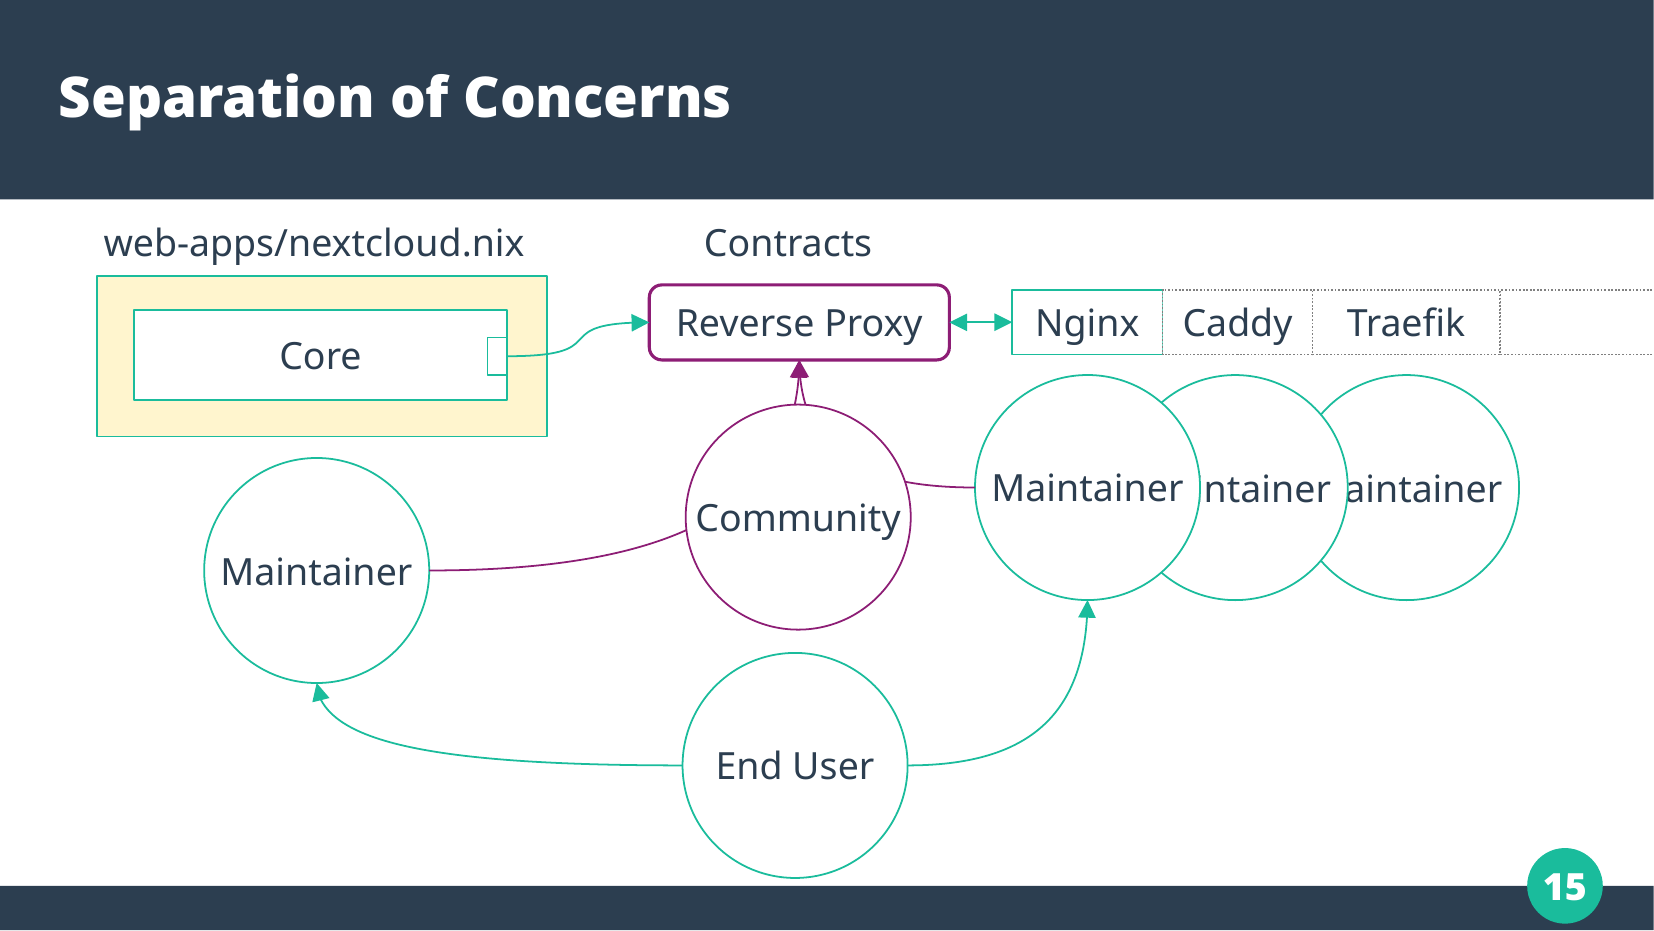

# Separation of Concerns
web-apps/nextcloud.nix
Contracts
Reverse Proxy
Nginx
Caddy
Traefik
Core
Maintainer
Maintainer
Maintainer
Community
Maintainer
End User